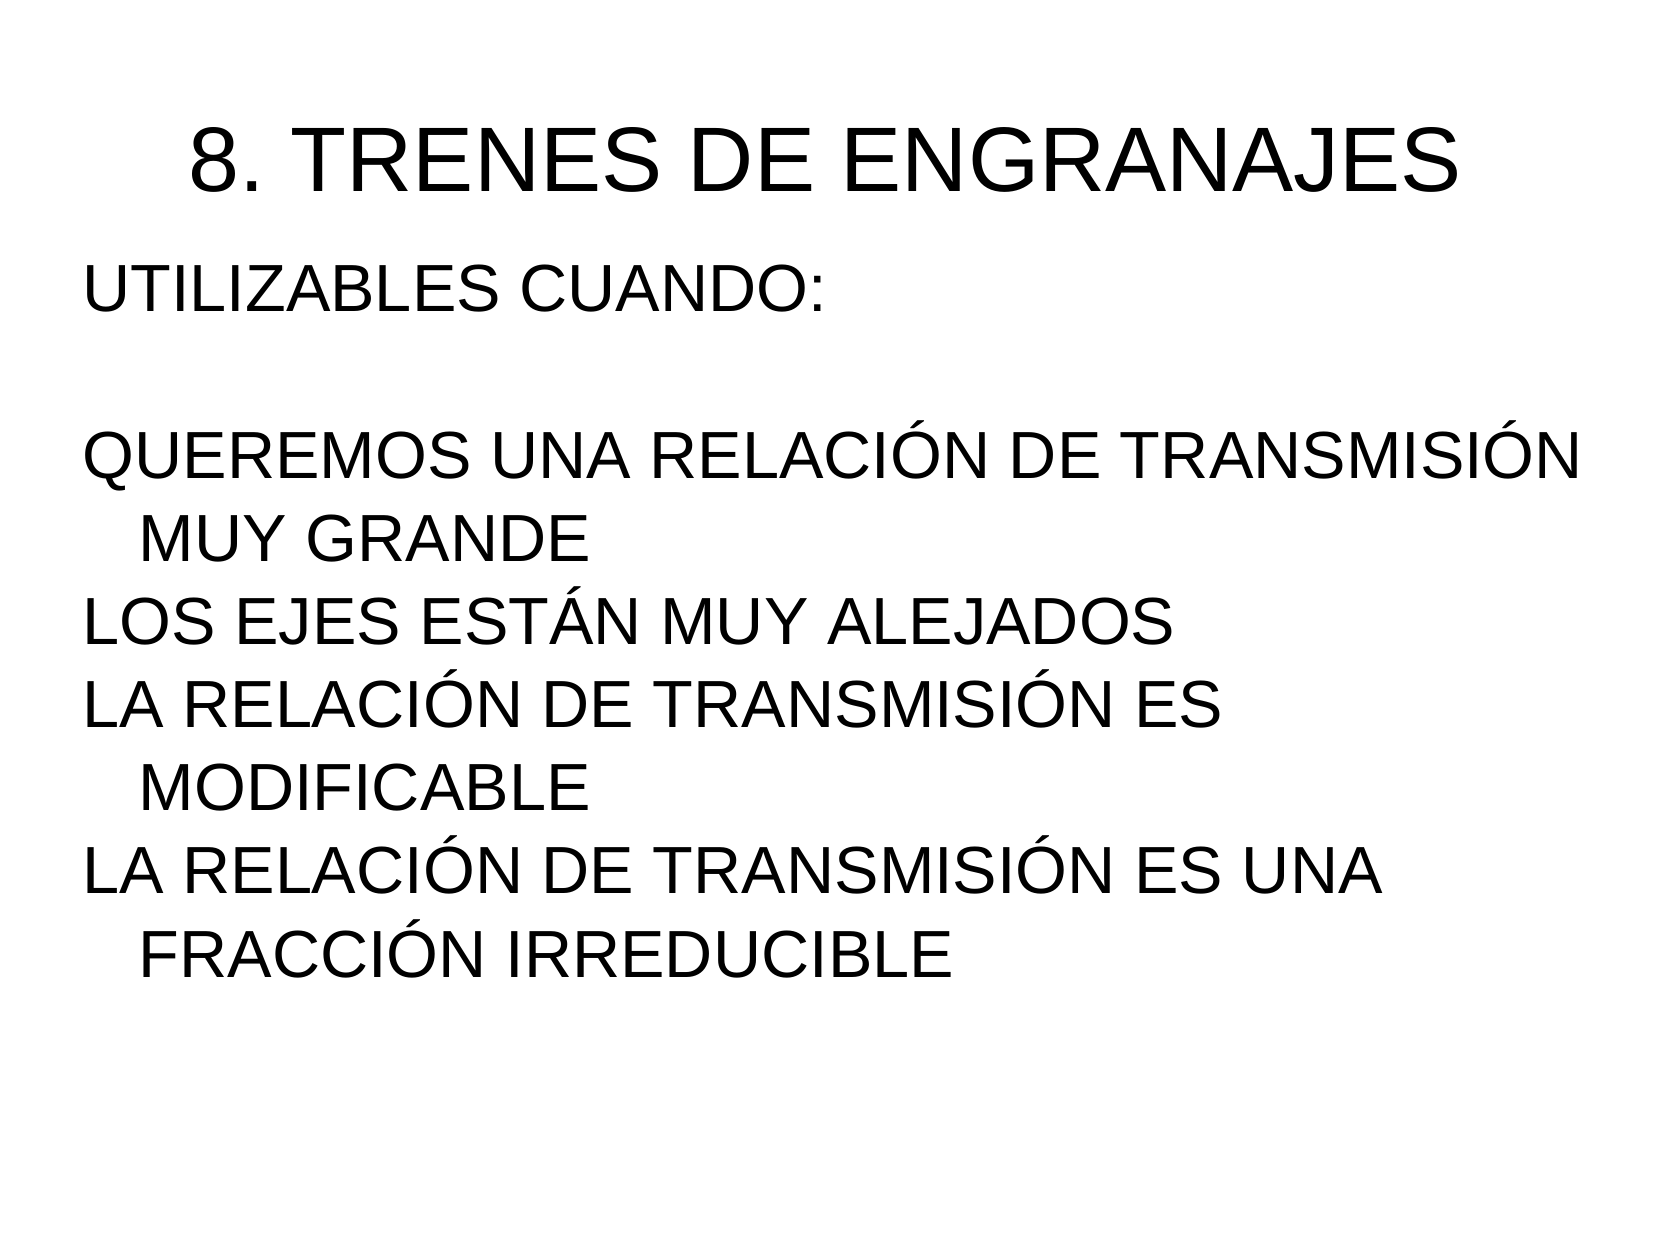

# 8. TRENES DE ENGRANAJES
UTILIZABLES CUANDO:
QUEREMOS UNA RELACIÓN DE TRANSMISIÓN MUY GRANDE
LOS EJES ESTÁN MUY ALEJADOS
LA RELACIÓN DE TRANSMISIÓN ES MODIFICABLE
LA RELACIÓN DE TRANSMISIÓN ES UNA FRACCIÓN IRREDUCIBLE